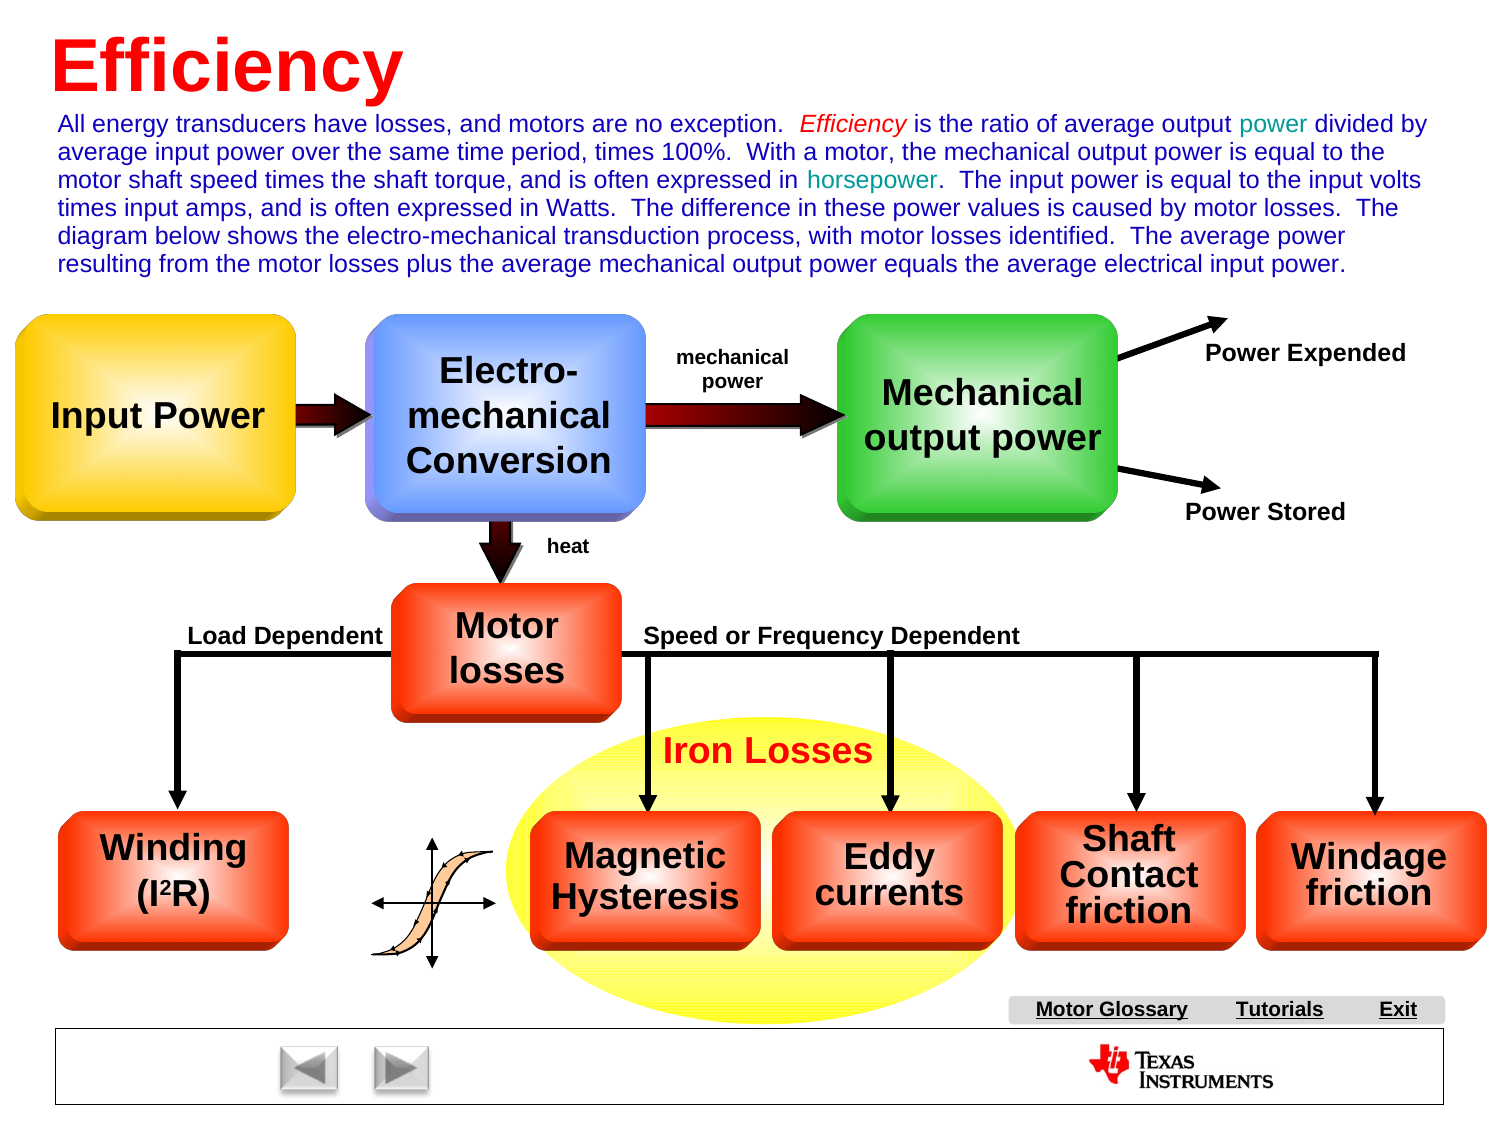

# Efficiency
All energy transducers have losses, and motors are no exception. Efficiency is the ratio of average output power divided by average input power over the same time period, times 100%. With a motor, the mechanical output power is equal to the motor shaft speed times the shaft torque, and is often expressed in horsepower. The input power is equal to the input volts times input amps, and is often expressed in Watts. The difference in these power values is caused by motor losses. The diagram below shows the electro-mechanical transduction process, with motor losses identified. The average power resulting from the motor losses plus the average mechanical output power equals the average electrical input power.
Power Expended
mechanical power
Electro-mechanical Conversion
Mechanical output power
Input Power
Power Stored
heat
Motor losses
Load Dependent
Speed or Frequency Dependent
Iron Losses
Shaft Contact friction
Magnetic Hysteresis
Eddy currents
Windage friction
Winding
(I2R)